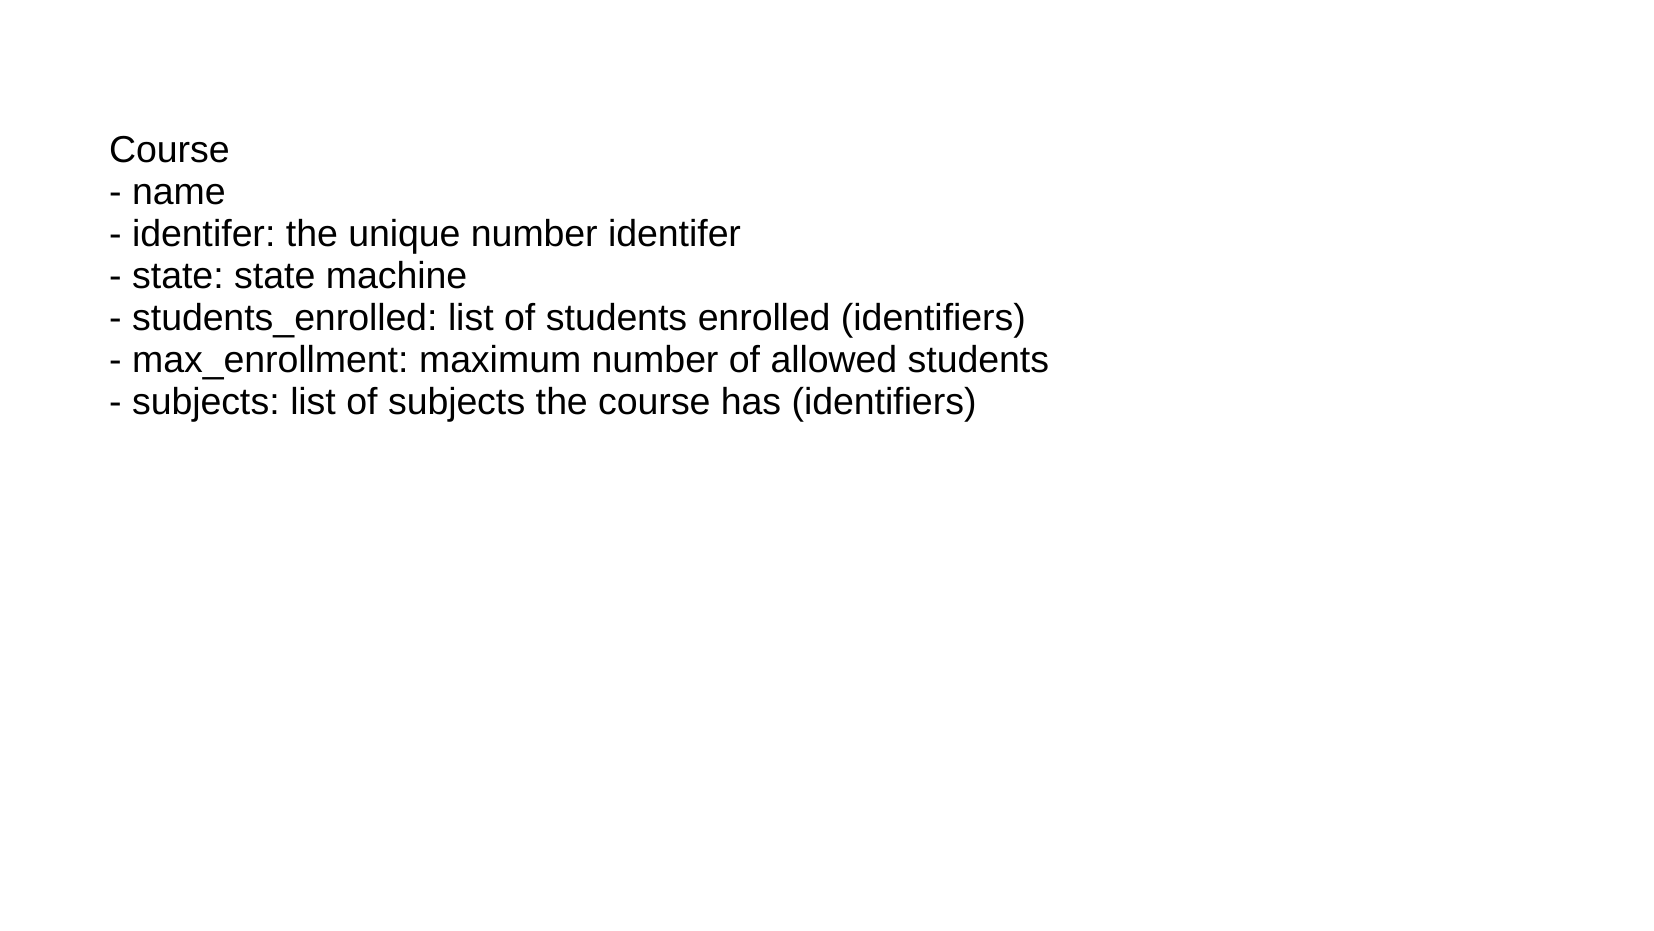

Course
- name
- identifer: the unique number identifer
- state: state machine
- students_enrolled: list of students enrolled (identifiers)
- max_enrollment: maximum number of allowed students
- subjects: list of subjects the course has (identifiers)